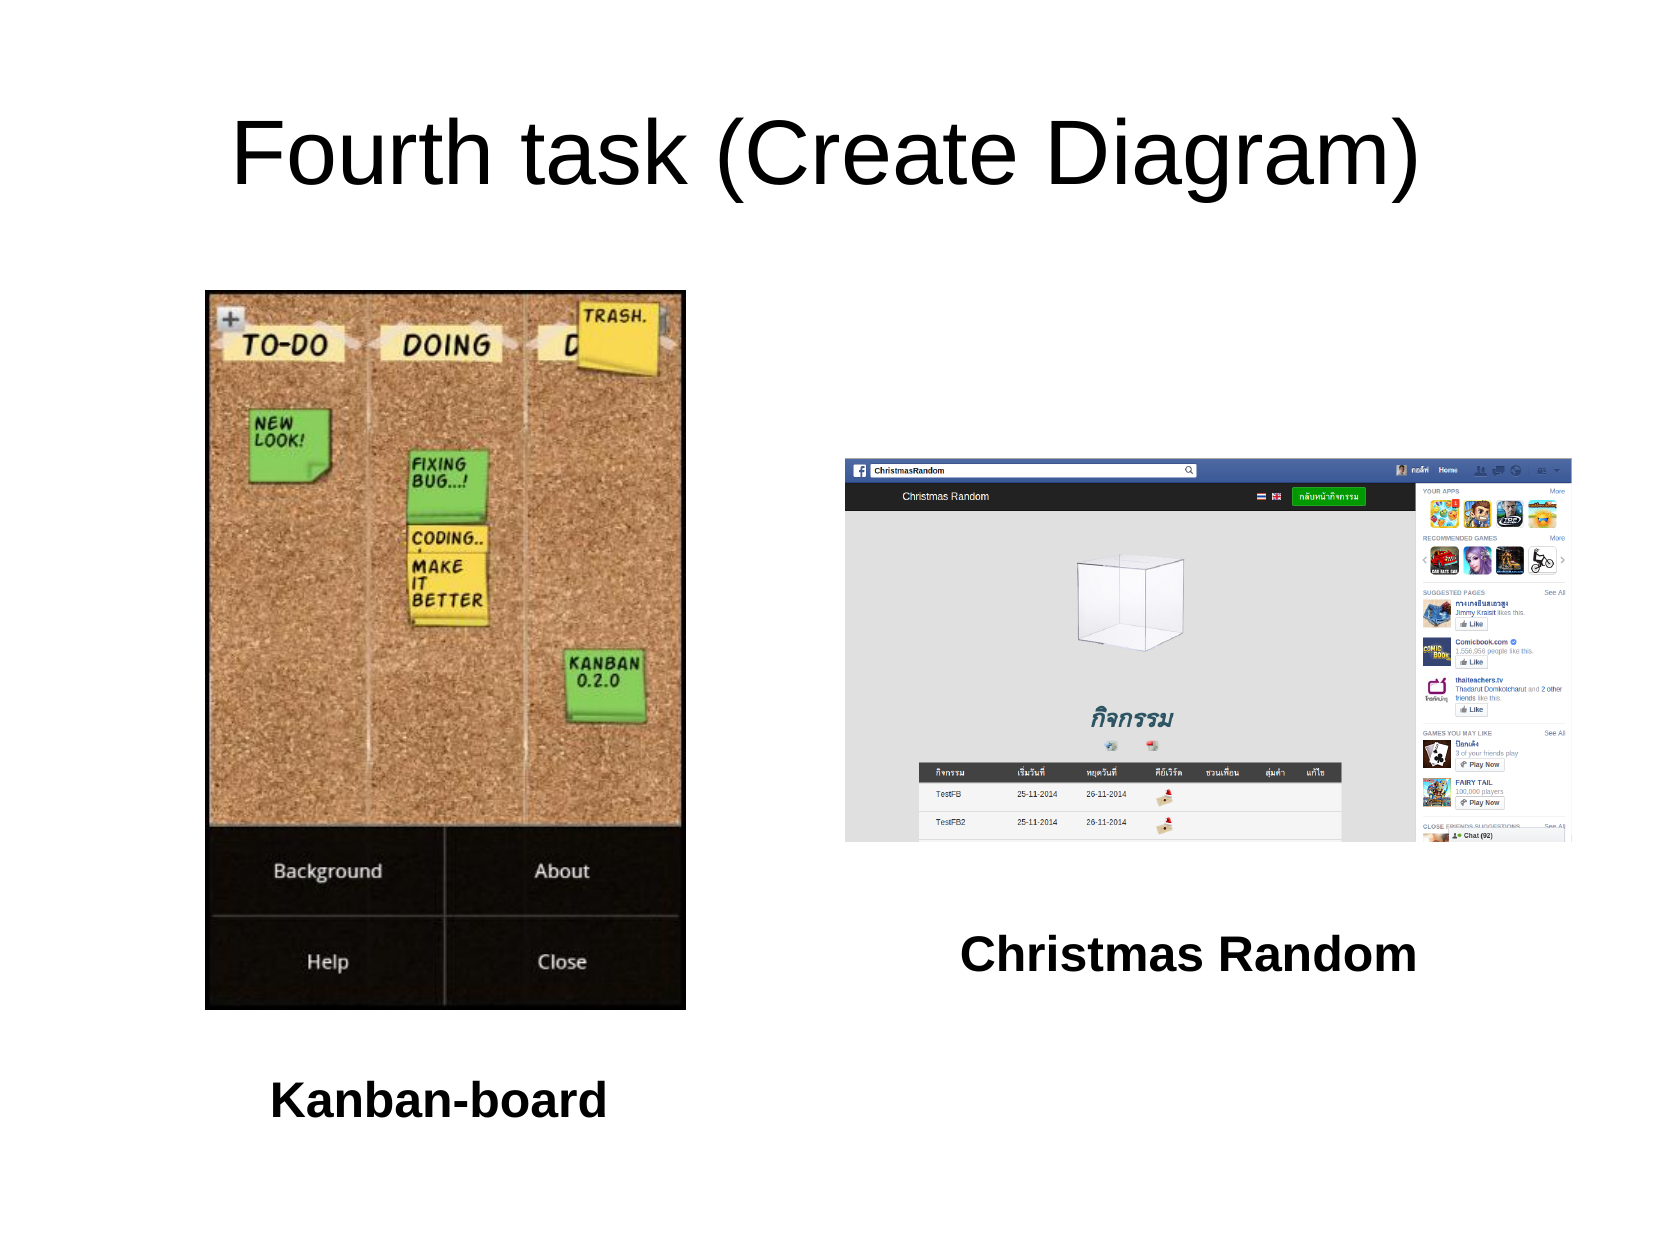

# Fourth task (Create Diagram)
Christmas Random
Kanban-board